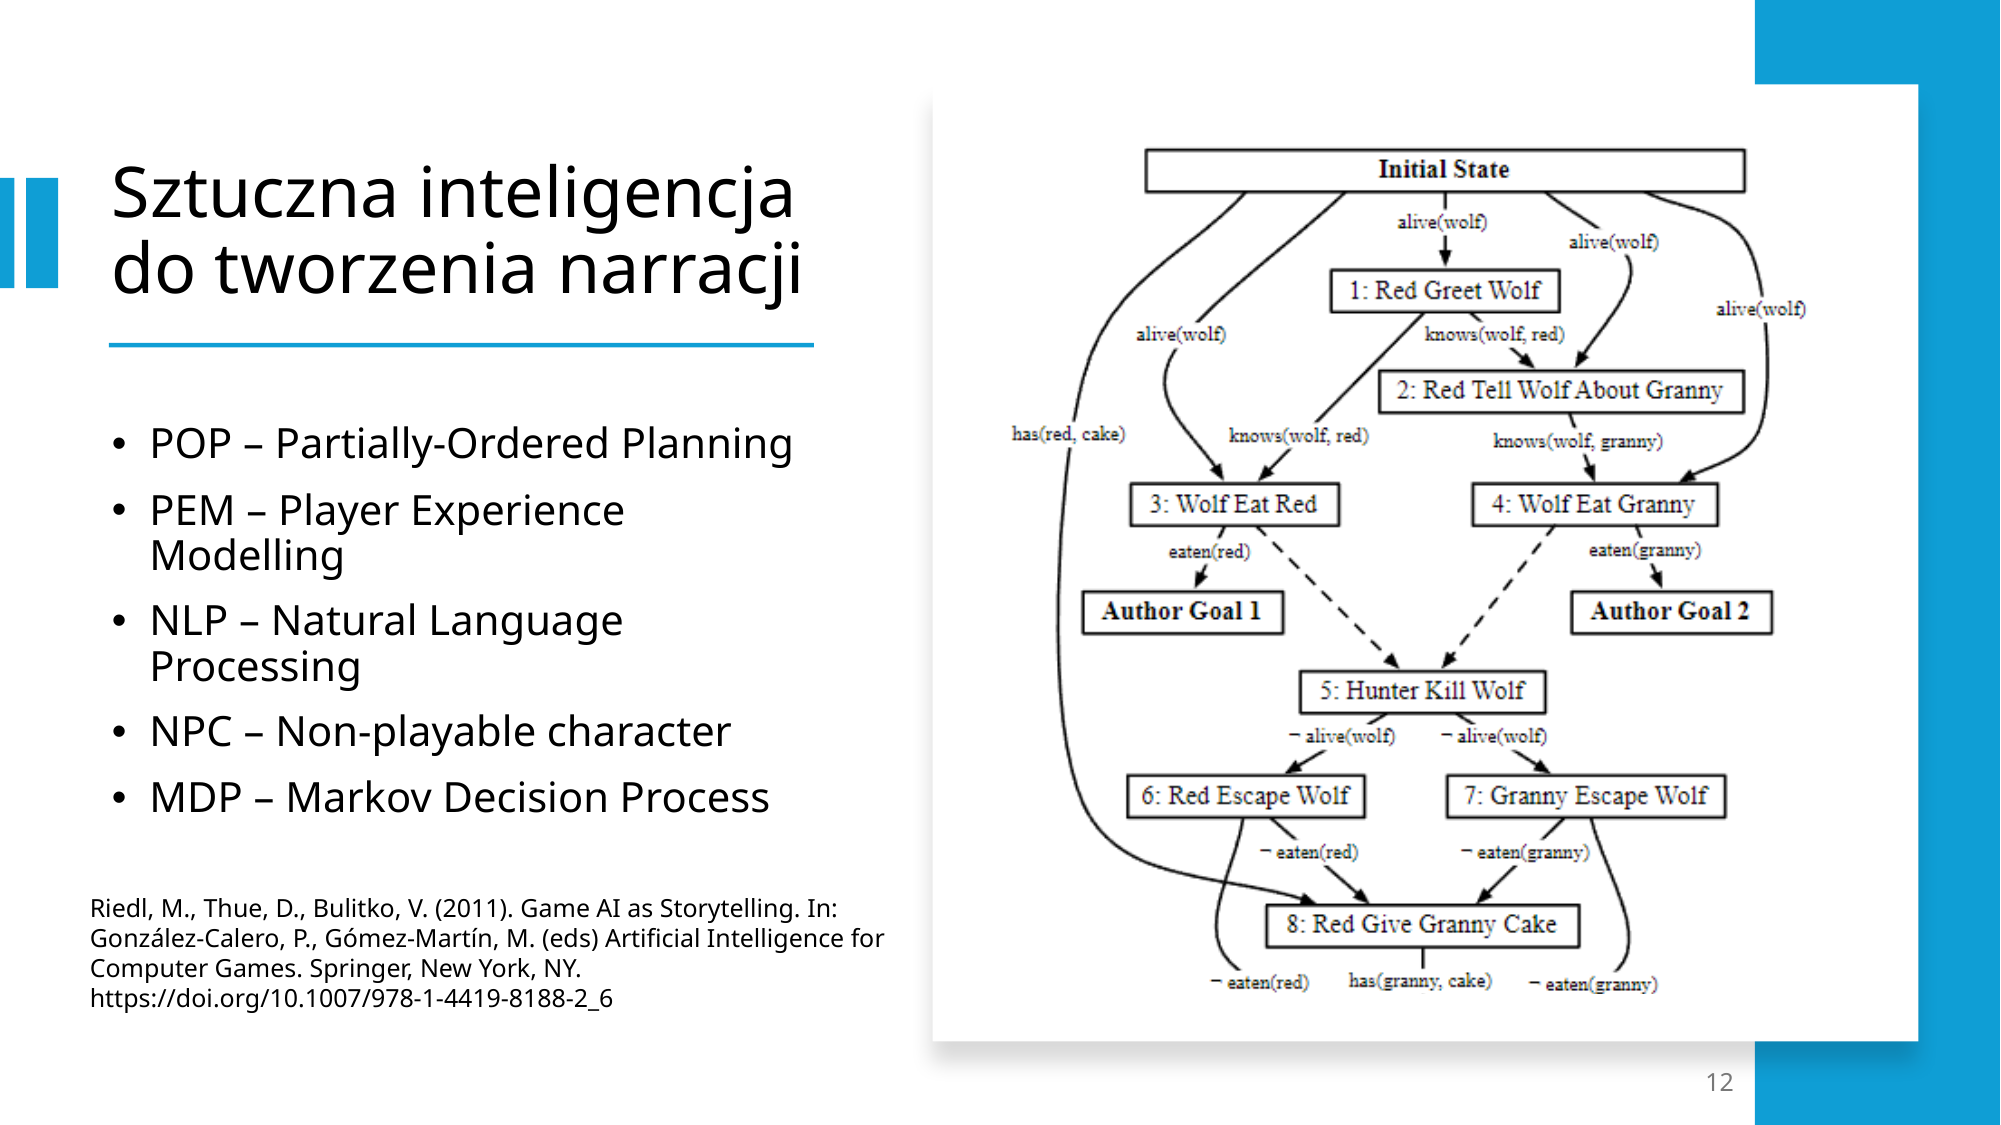

# Sztuczna inteligencja do tworzenia narracji
POP – Partially-Ordered Planning
PEM – Player Experience Modelling
NLP – Natural Language Processing
NPC – Non-playable character
MDP – Markov Decision Process
Riedl, M., Thue, D., Bulitko, V. (2011). Game AI as Storytelling. In: González-Calero, P., Gómez-Martín, M. (eds) Artificial Intelligence for Computer Games. Springer, New York, NY.
https://doi.org/10.1007/978-1-4419-8188-2_6